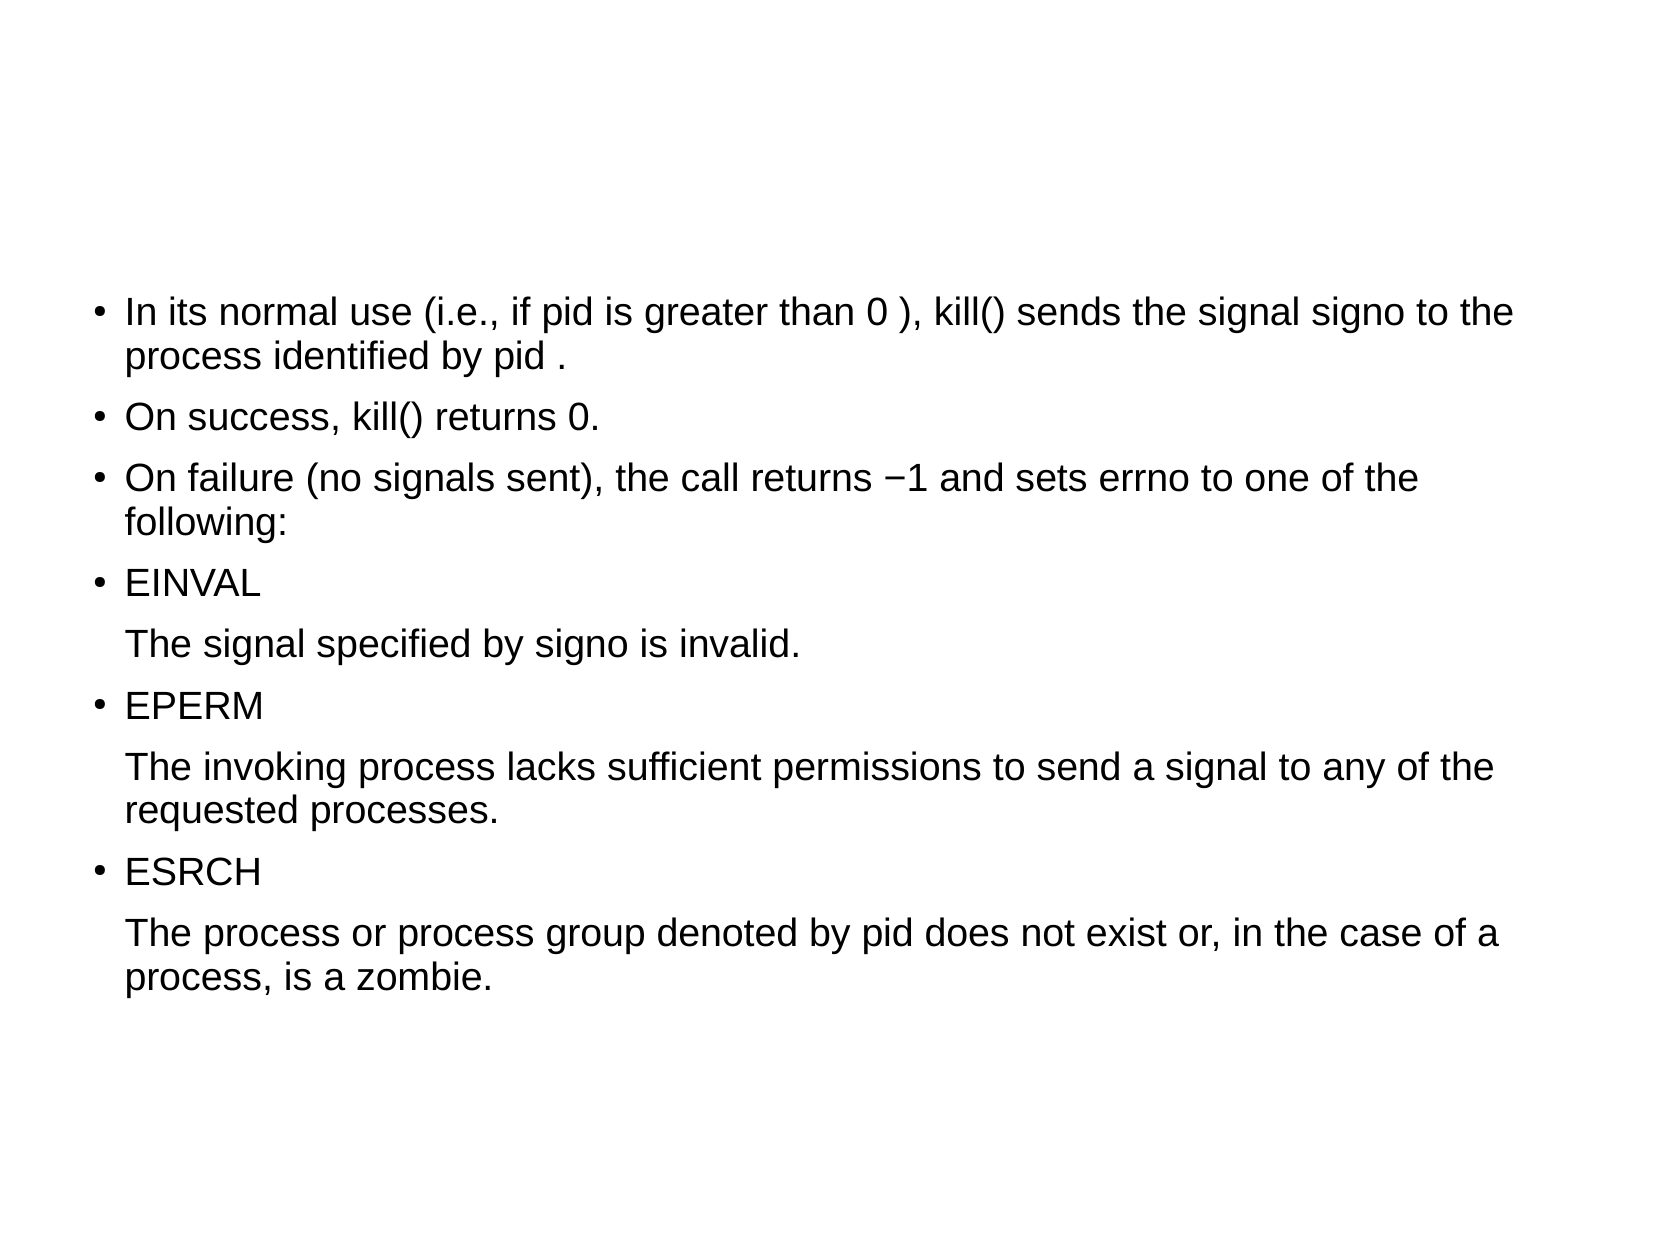

#
In its normal use (i.e., if pid is greater than 0 ), kill() sends the signal signo to the process identified by pid .
On success, kill() returns 0.
On failure (no signals sent), the call returns −1 and sets errno to one of the following:
EINVAL
The signal specified by signo is invalid.
EPERM
The invoking process lacks sufficient permissions to send a signal to any of the requested processes.
ESRCH
The process or process group denoted by pid does not exist or, in the case of a process, is a zombie.